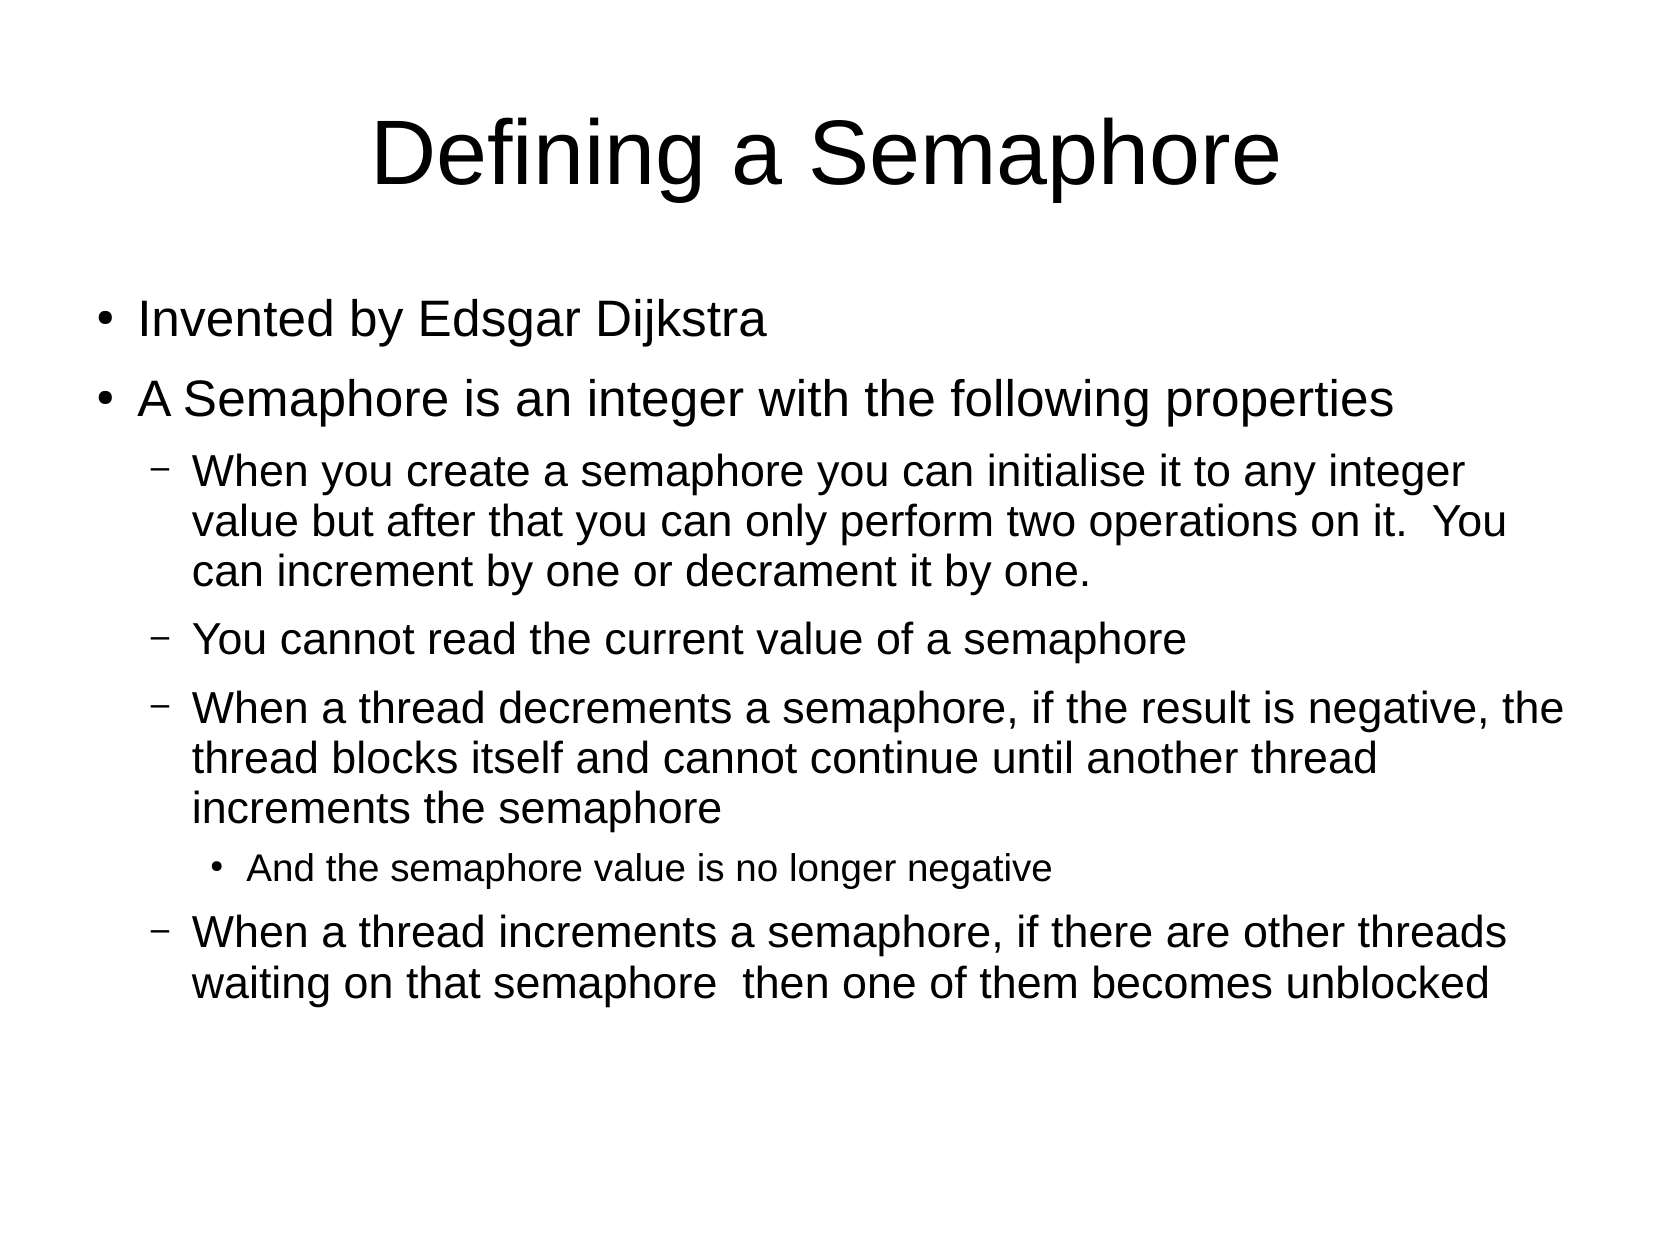

# Defining a Semaphore
Invented by Edsgar Dijkstra
A Semaphore is an integer with the following properties
When you create a semaphore you can initialise it to any integer value but after that you can only perform two operations on it. You can increment by one or decrament it by one.
You cannot read the current value of a semaphore
When a thread decrements a semaphore, if the result is negative, the thread blocks itself and cannot continue until another thread increments the semaphore
And the semaphore value is no longer negative
When a thread increments a semaphore, if there are other threads waiting on that semaphore then one of them becomes unblocked